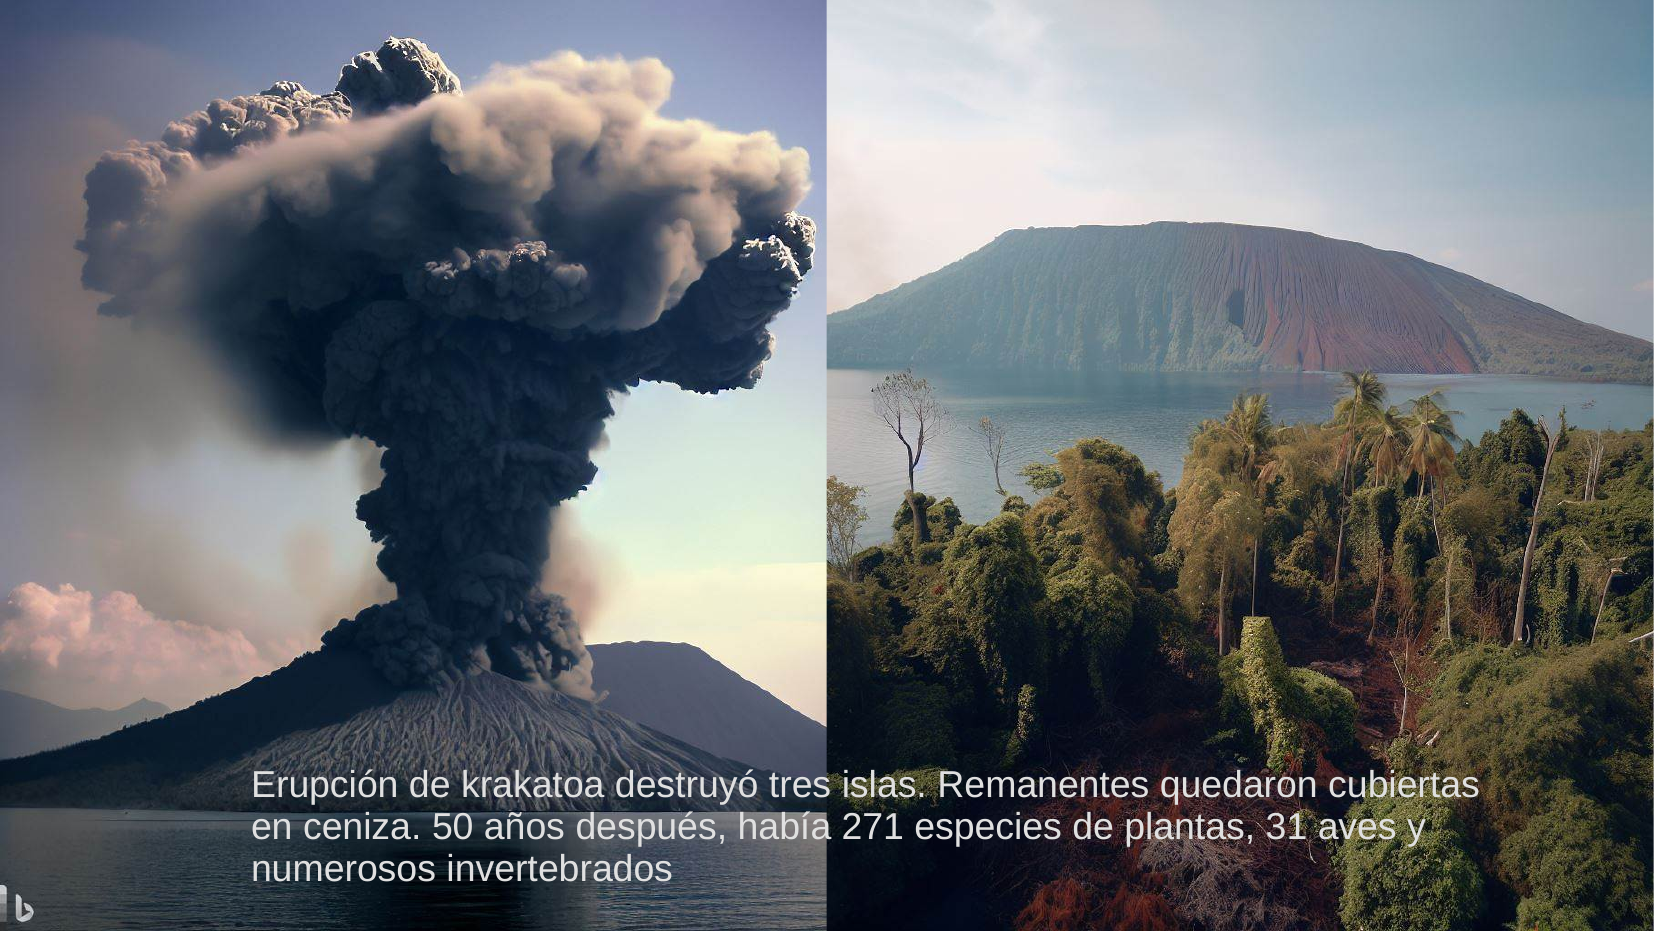

Erupción de krakatoa destruyó tres islas. Remanentes quedaron cubiertas en ceniza. 50 años después, había 271 especies de plantas, 31 aves y numerosos invertebrados